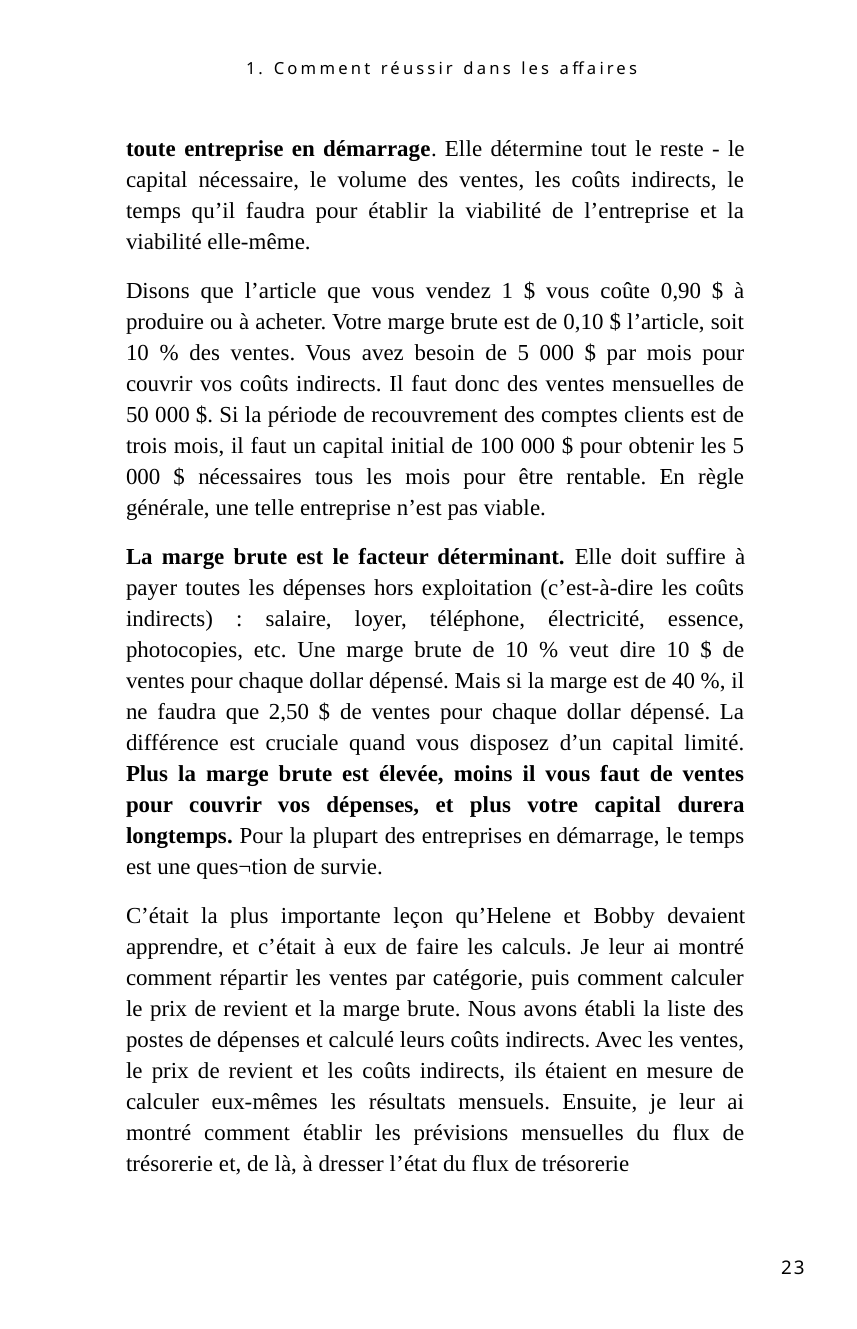

1. Comment réussir dans les affaires
toute entreprise en démarrage. Elle détermine tout le reste - le capital nécessaire, le volume des ventes, les coûts indirects, le temps qu’il faudra pour établir la viabilité de l’entreprise et la viabilité elle-même.
Disons que l’article que vous vendez 1 $ vous coûte 0,90 $ à produire ou à acheter. Votre marge brute est de 0,10 $ l’article, soit 10 % des ventes. Vous avez besoin de 5 000 $ par mois pour couvrir vos coûts indirects. Il faut donc des ventes mensuelles de 50 000 $. Si la période de recouvrement des comptes clients est de trois mois, il faut un capital initial de 100 000 $ pour obtenir les 5 000 $ nécessaires tous les mois pour être rentable. En règle générale, une telle entreprise n’est pas viable.
La marge brute est le facteur déterminant. Elle doit suffire à payer toutes les dépenses hors exploitation (c’est-à-dire les coûts indirects) : salaire, loyer, téléphone, électricité, essence, photocopies, etc. Une marge brute de 10 % veut dire 10 $ de ventes pour chaque dollar dépensé. Mais si la marge est de 40 %, il ne faudra que 2,50 $ de ventes pour chaque dollar dépensé. La différence est cruciale quand vous disposez d’un capital limité. Plus la marge brute est élevée, moins il vous faut de ventes pour couvrir vos dépenses, et plus votre capital durera longtemps. Pour la plupart des entreprises en démarrage, le temps est une ques¬tion de survie.
C’était la plus importante leçon qu’Helene et Bobby devaient apprendre, et c’était à eux de faire les calculs. Je leur ai montré comment répartir les ventes par catégorie, puis comment calculer le prix de revient et la marge brute. Nous avons établi la liste des postes de dépenses et calculé leurs coûts indirects. Avec les ventes, le prix de revient et les coûts indirects, ils étaient en mesure de calculer eux-mêmes les résultats mensuels. Ensuite, je leur ai montré comment établir les prévisions mensuelles du flux de trésorerie et, de là, à dresser l’état du flux de trésorerie
23